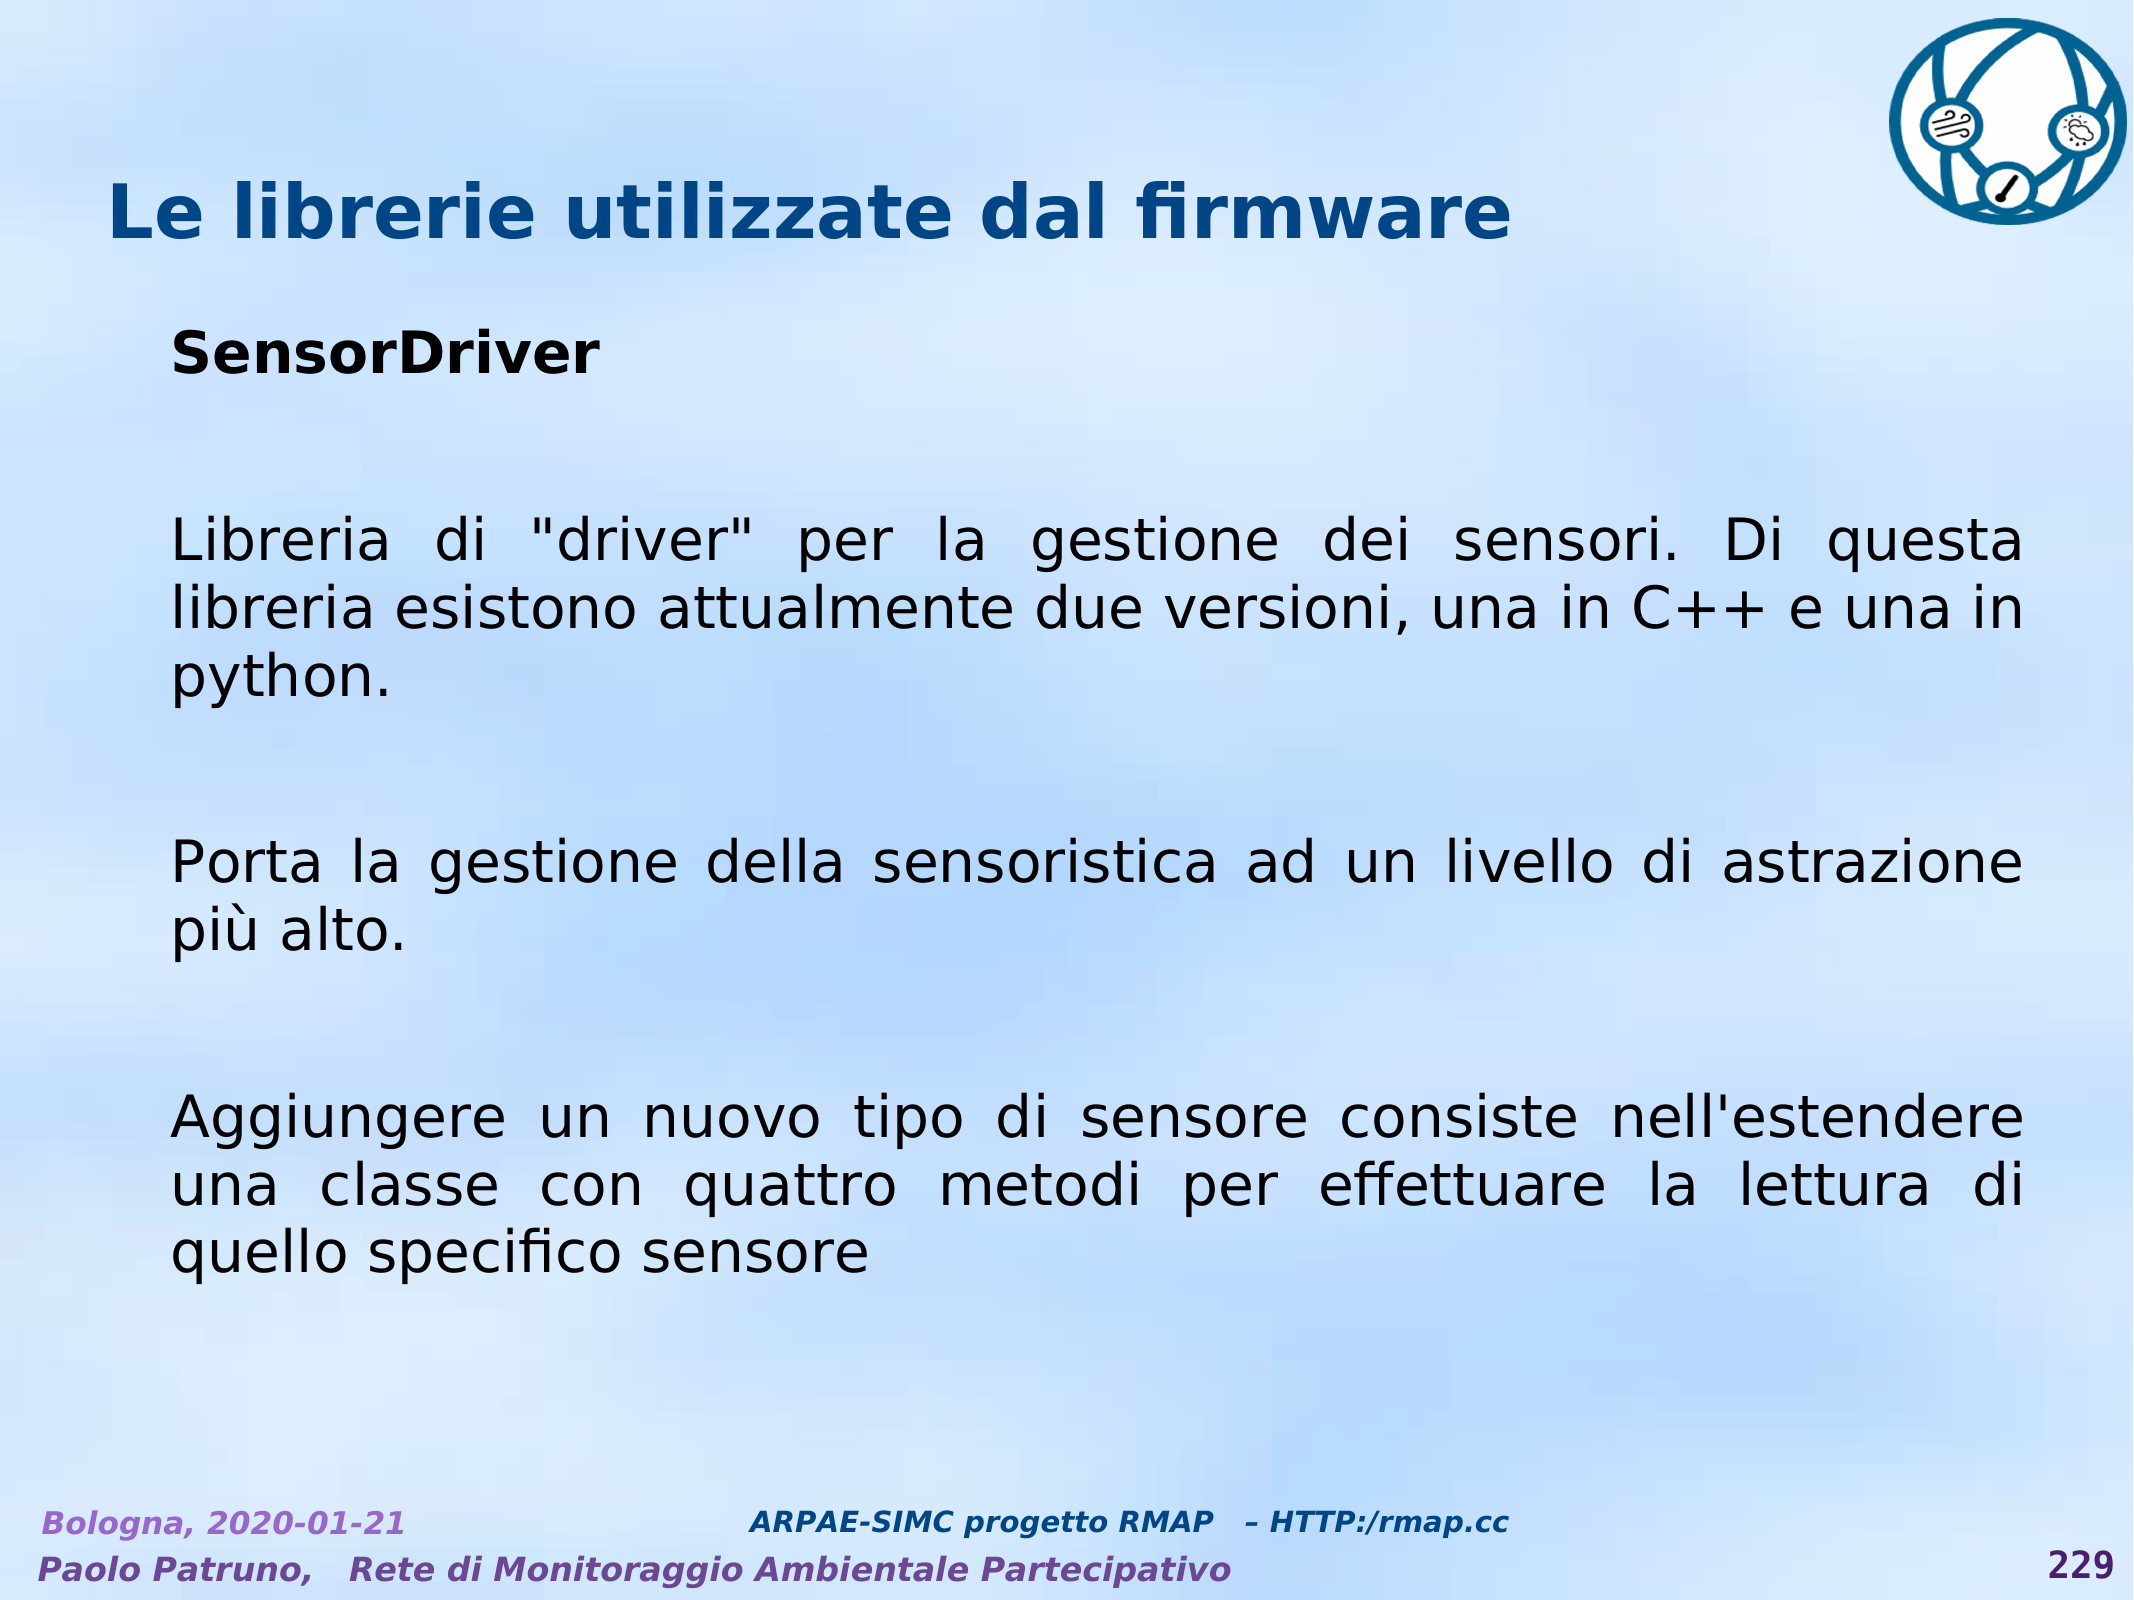

# Le librerie utilizzate dal firmware
SensorDriver
Libreria di "driver" per la gestione dei sensori. Di questa libreria esistono attualmente due versioni, una in C++ e una in python.
Porta la gestione della sensoristica ad un livello di astrazione più alto.
Aggiungere un nuovo tipo di sensore consiste nell'estendere una classe con quattro metodi per effettuare la lettura di quello specifico sensore